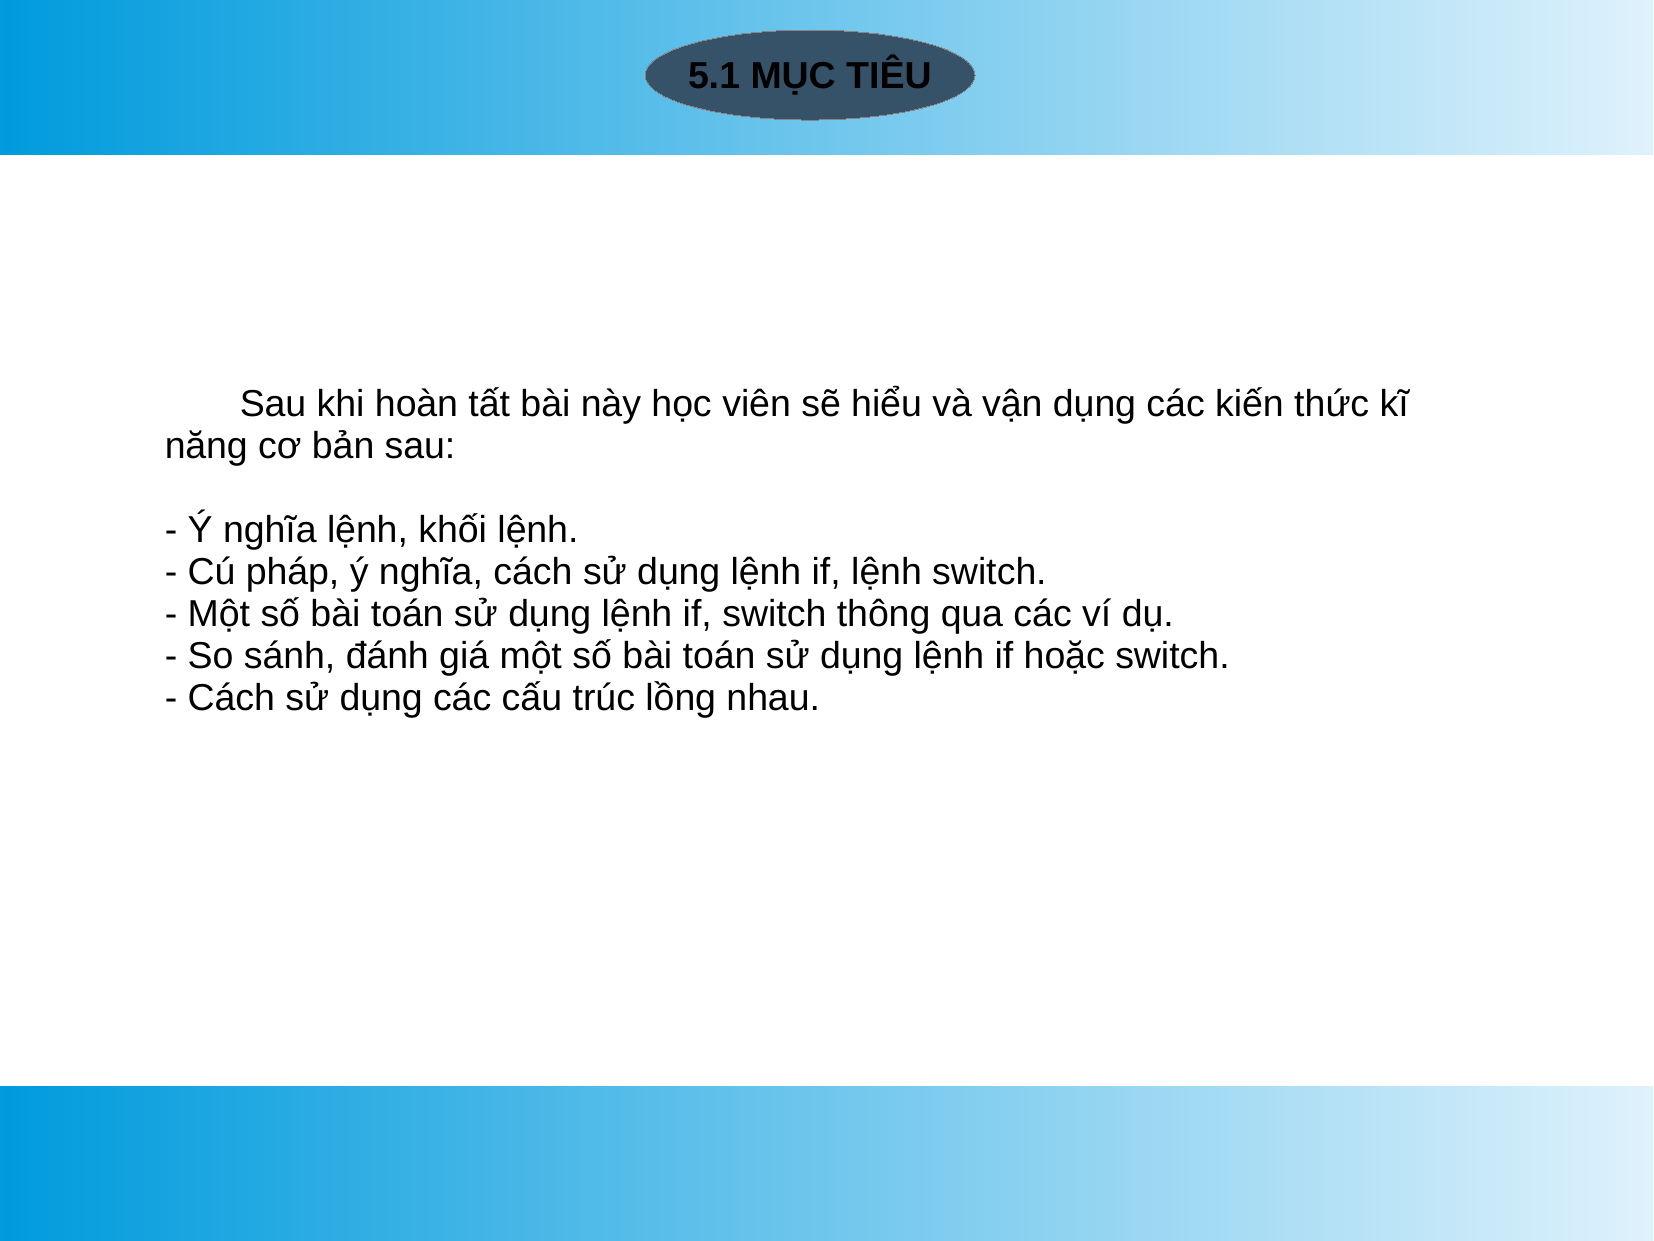

5.1 MỤC TIÊU
	Sau khi hoàn tất bài này học viên sẽ hiểu và vận dụng các kiến thức kĩ năng cơ bản sau:
- Ý nghĩa lệnh, khối lệnh.
- Cú pháp, ý nghĩa, cách sử dụng lệnh if, lệnh switch.
- Một số bài toán sử dụng lệnh if, switch thông qua các ví dụ.
- So sánh, đánh giá một số bài toán sử dụng lệnh if hoặc switch.
- Cách sử dụng các cấu trúc lồng nhau.